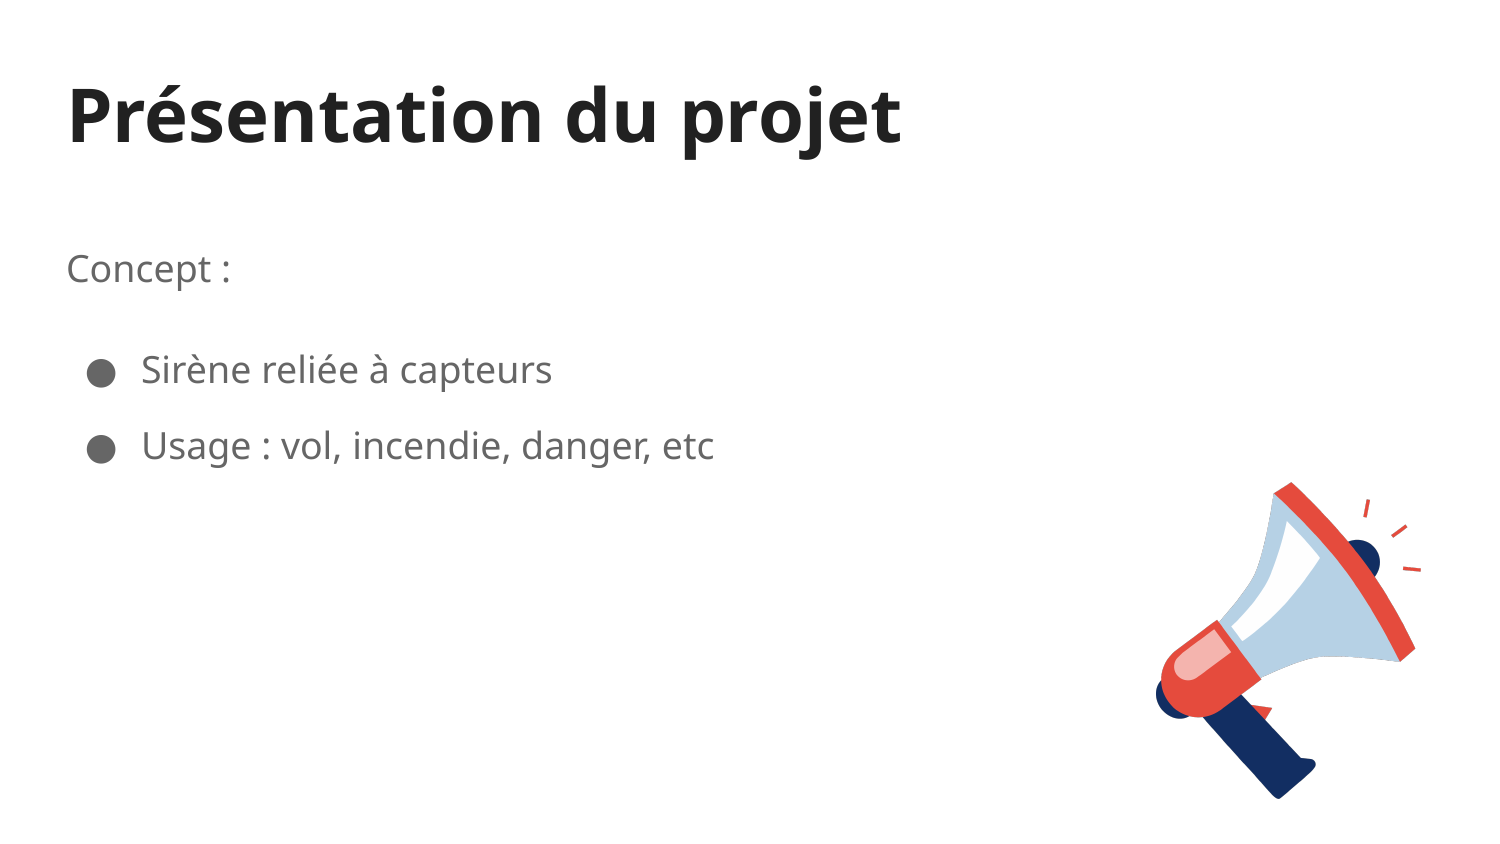

# Présentation du projet
Concept :
Sirène reliée à capteurs
Usage : vol, incendie, danger, etc